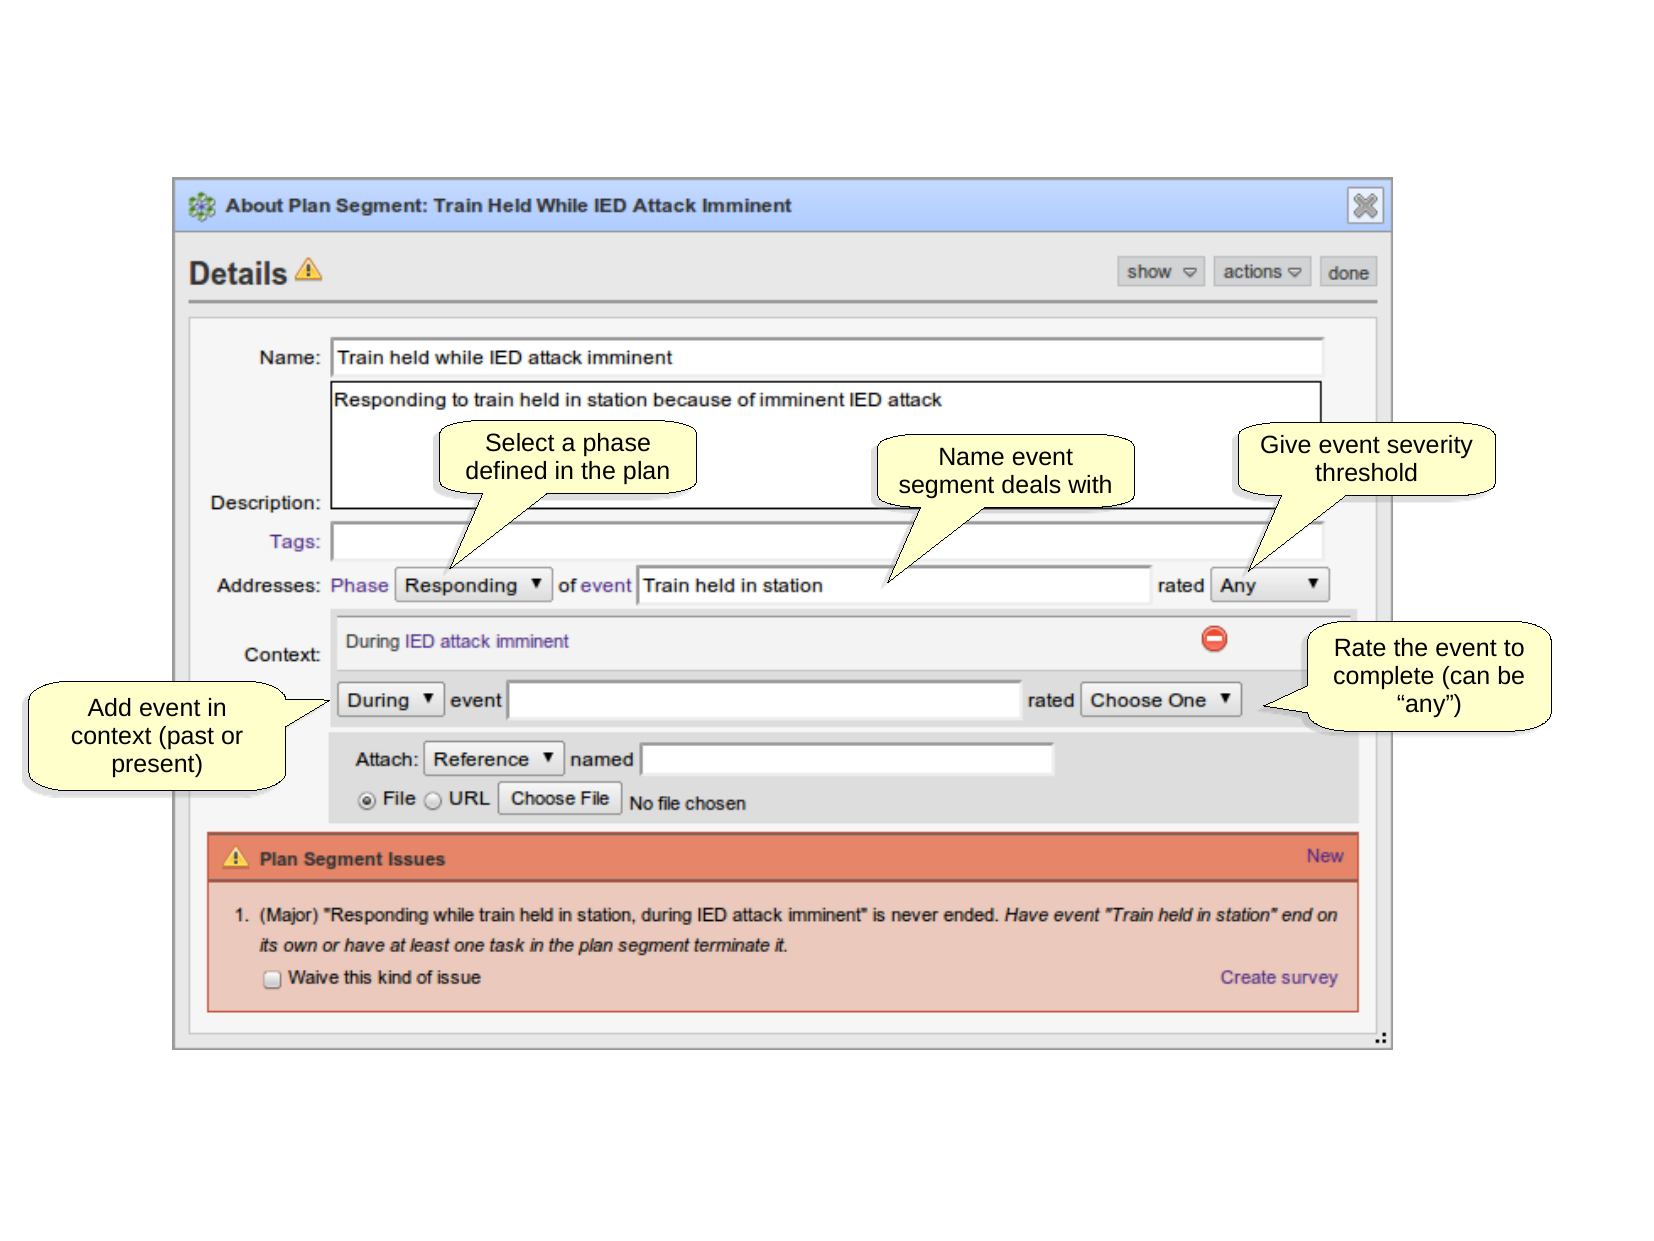

Select a phase defined in the plan
Give event severity threshold
Name event segment deals with
Rate the event to complete (can be “any”)
Add event in context (past or present)